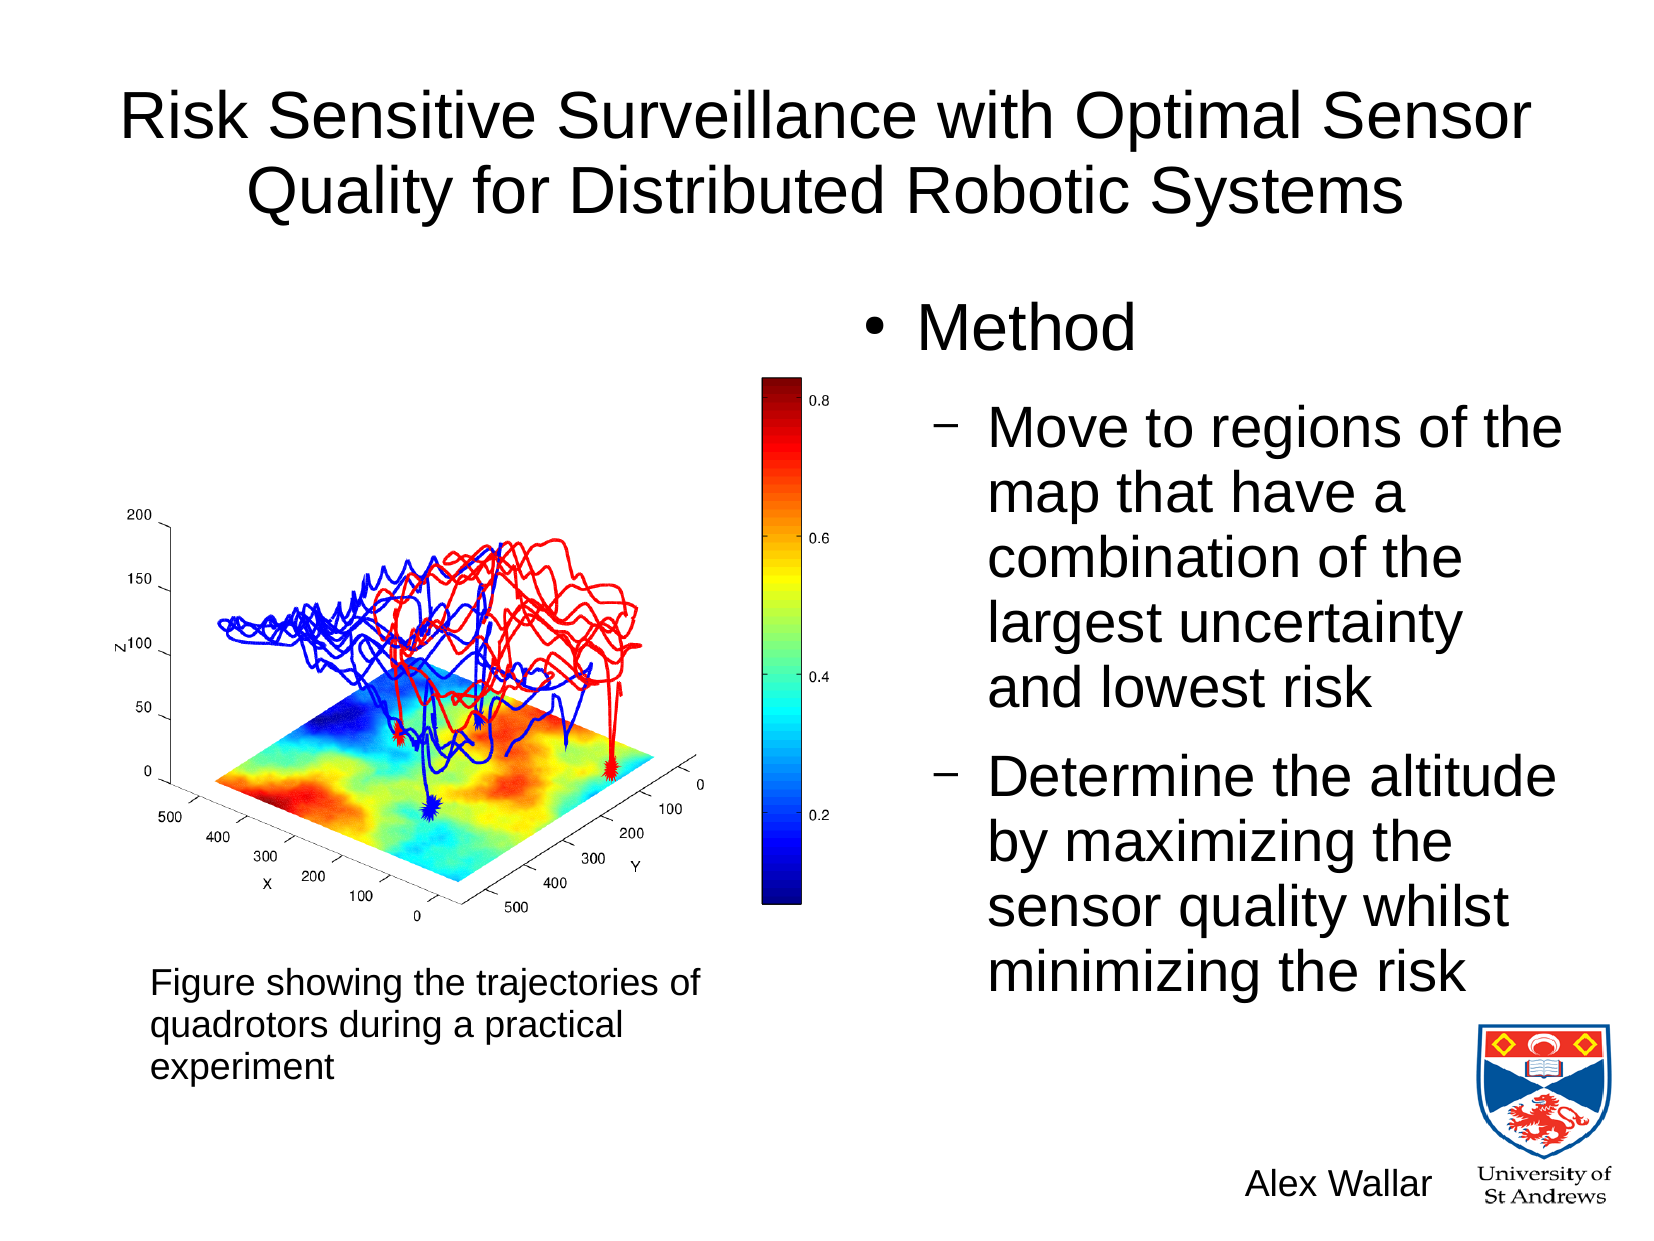

# Risk Sensitive Surveillance with Optimal Sensor Quality for Distributed Robotic Systems
Method
Move to regions of the map that have a combination of the largest uncertainty and lowest risk
Determine the altitude by maximizing the sensor quality whilst minimizing the risk
Figure showing the trajectories of quadrotors during a practical experiment
Alex Wallar